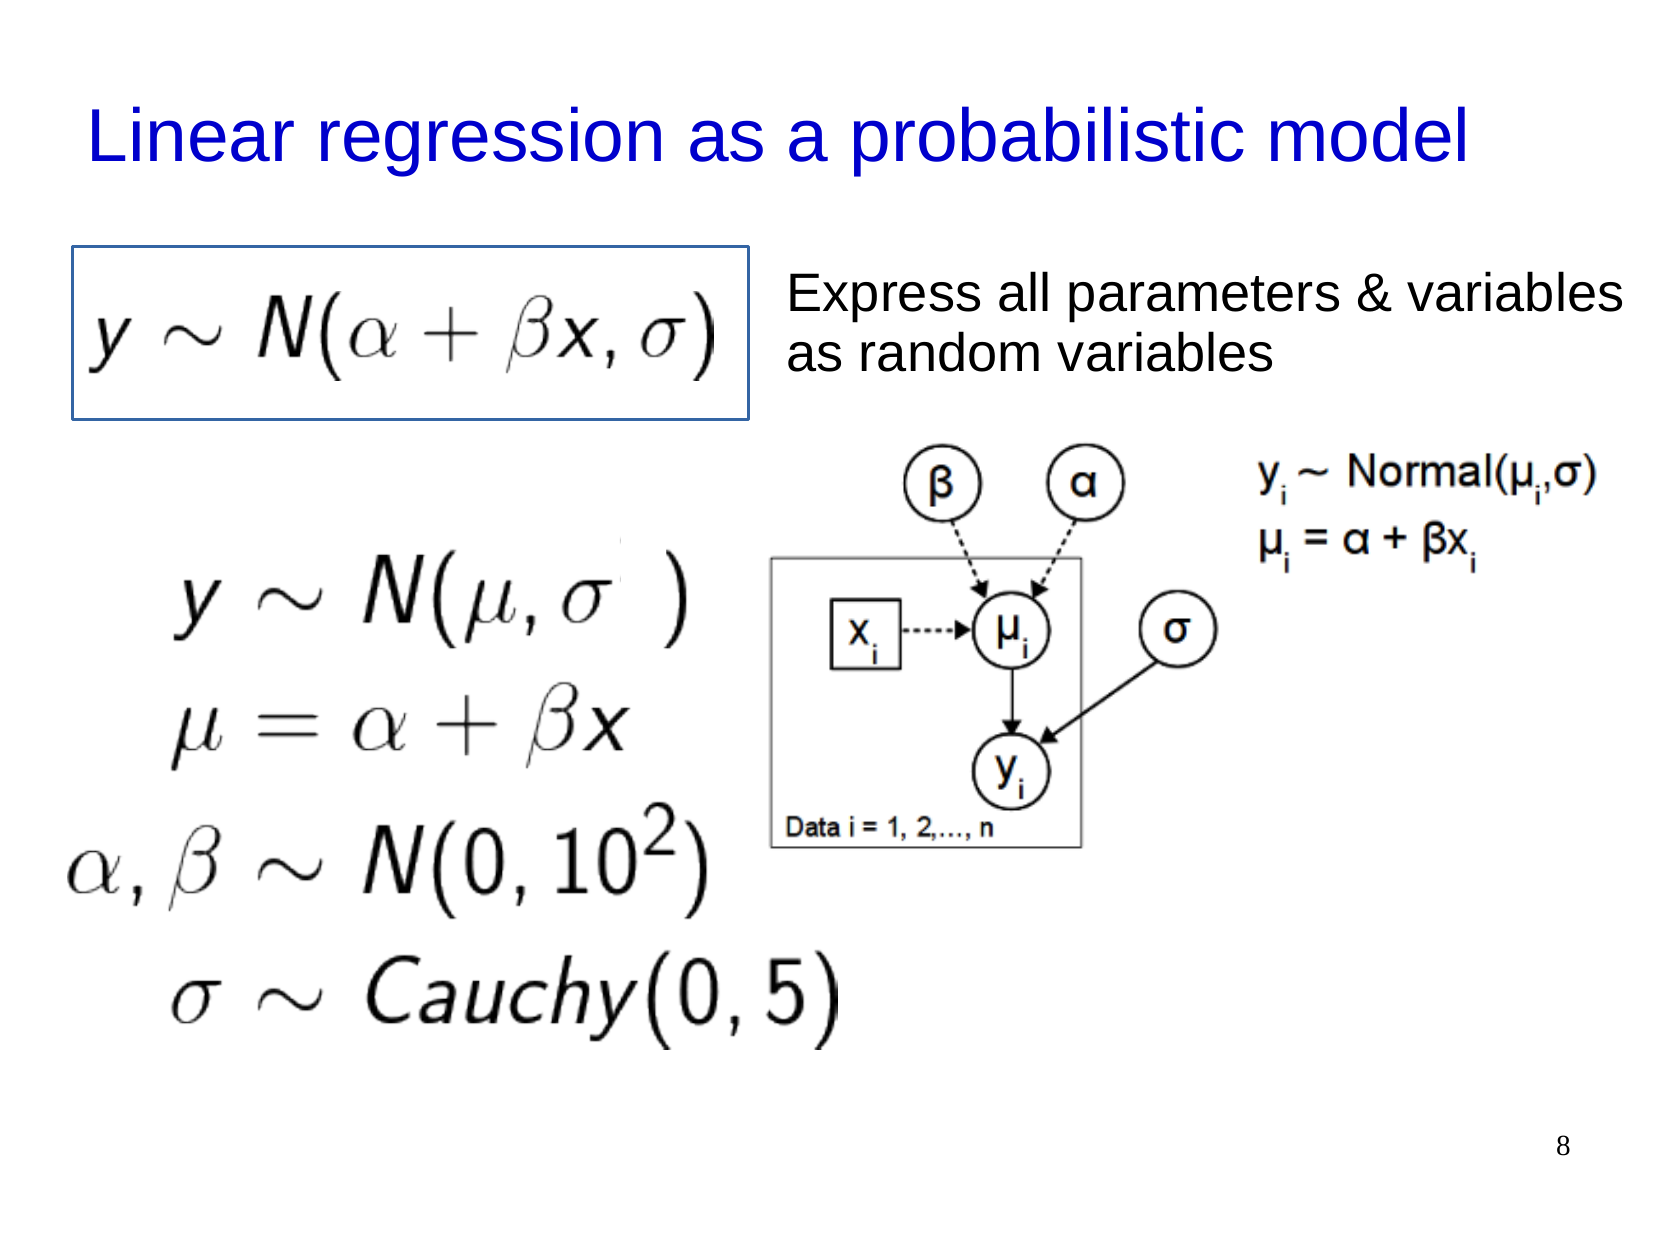

# Linear regression as a probabilistic model
Express all parameters & variables as random variables
8